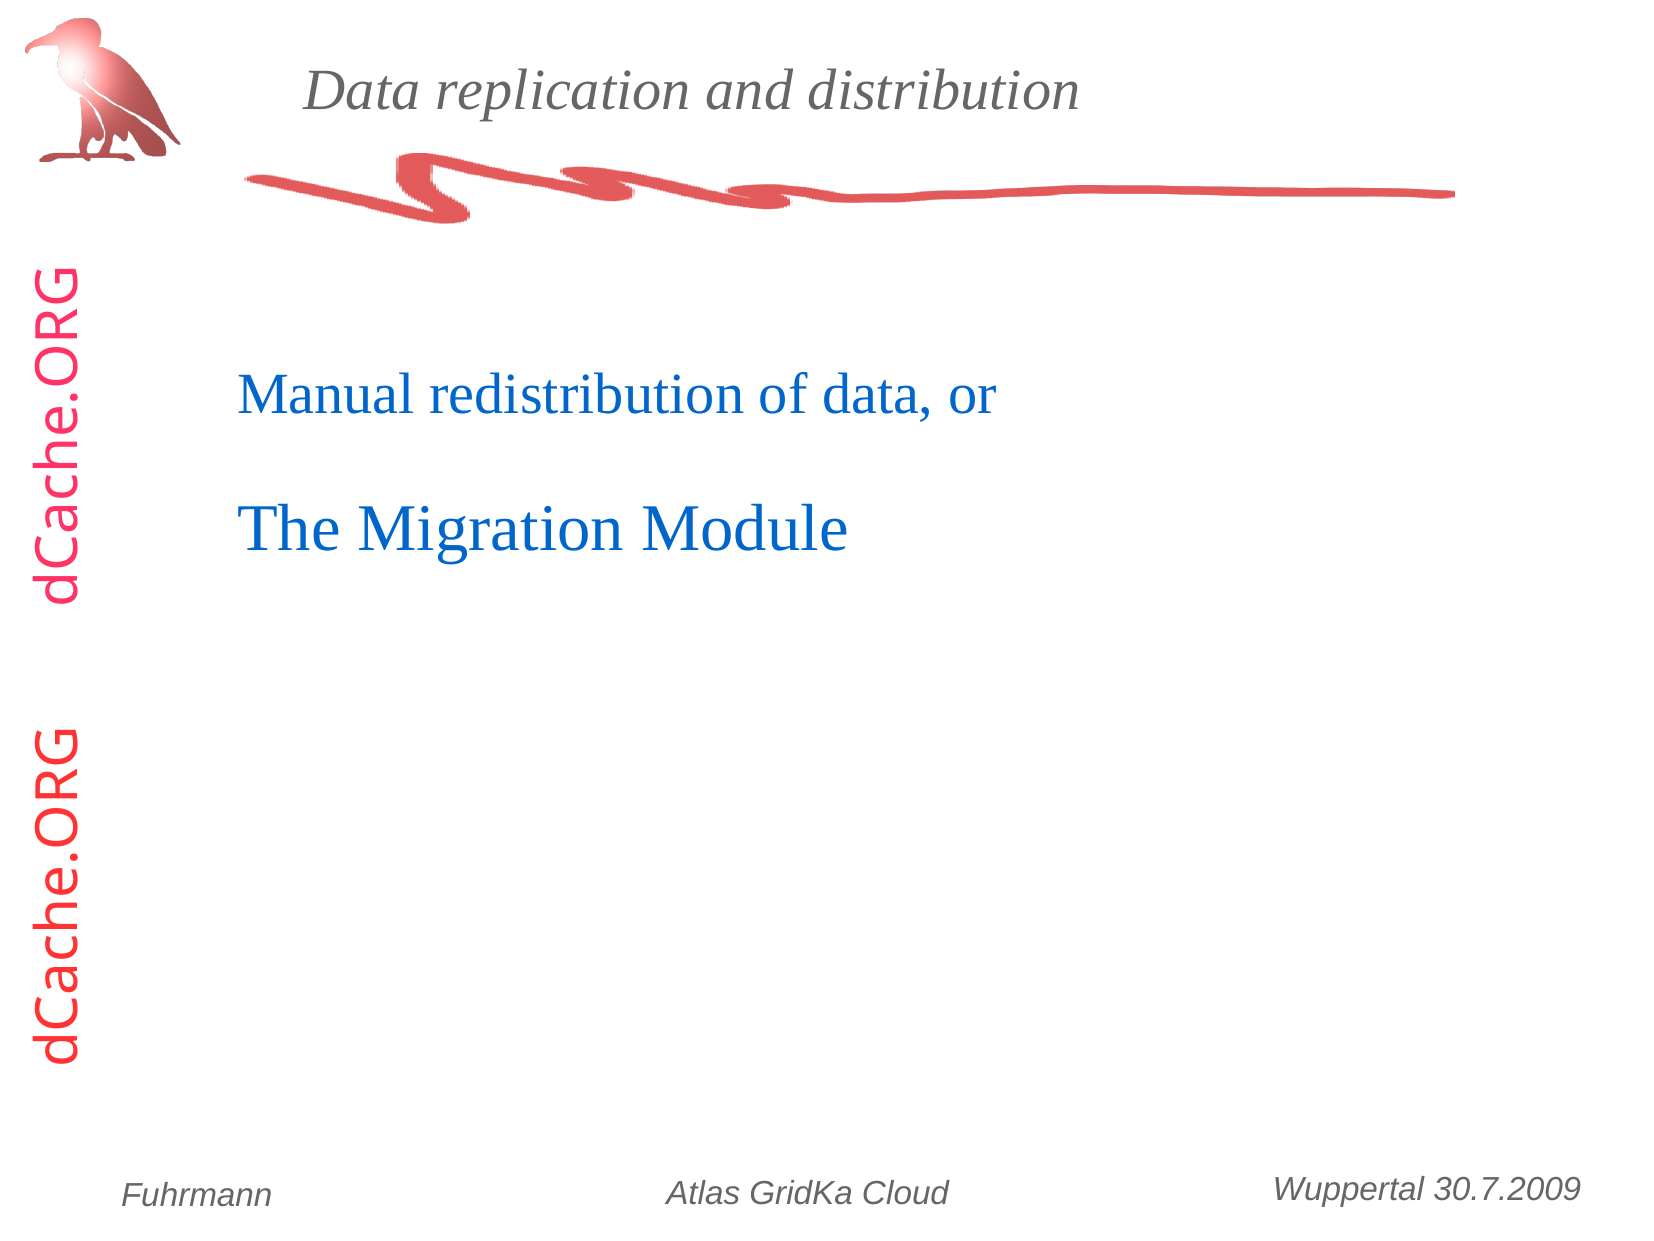

Data replication and distribution
Manual redistribution of data, or
The Migration Module